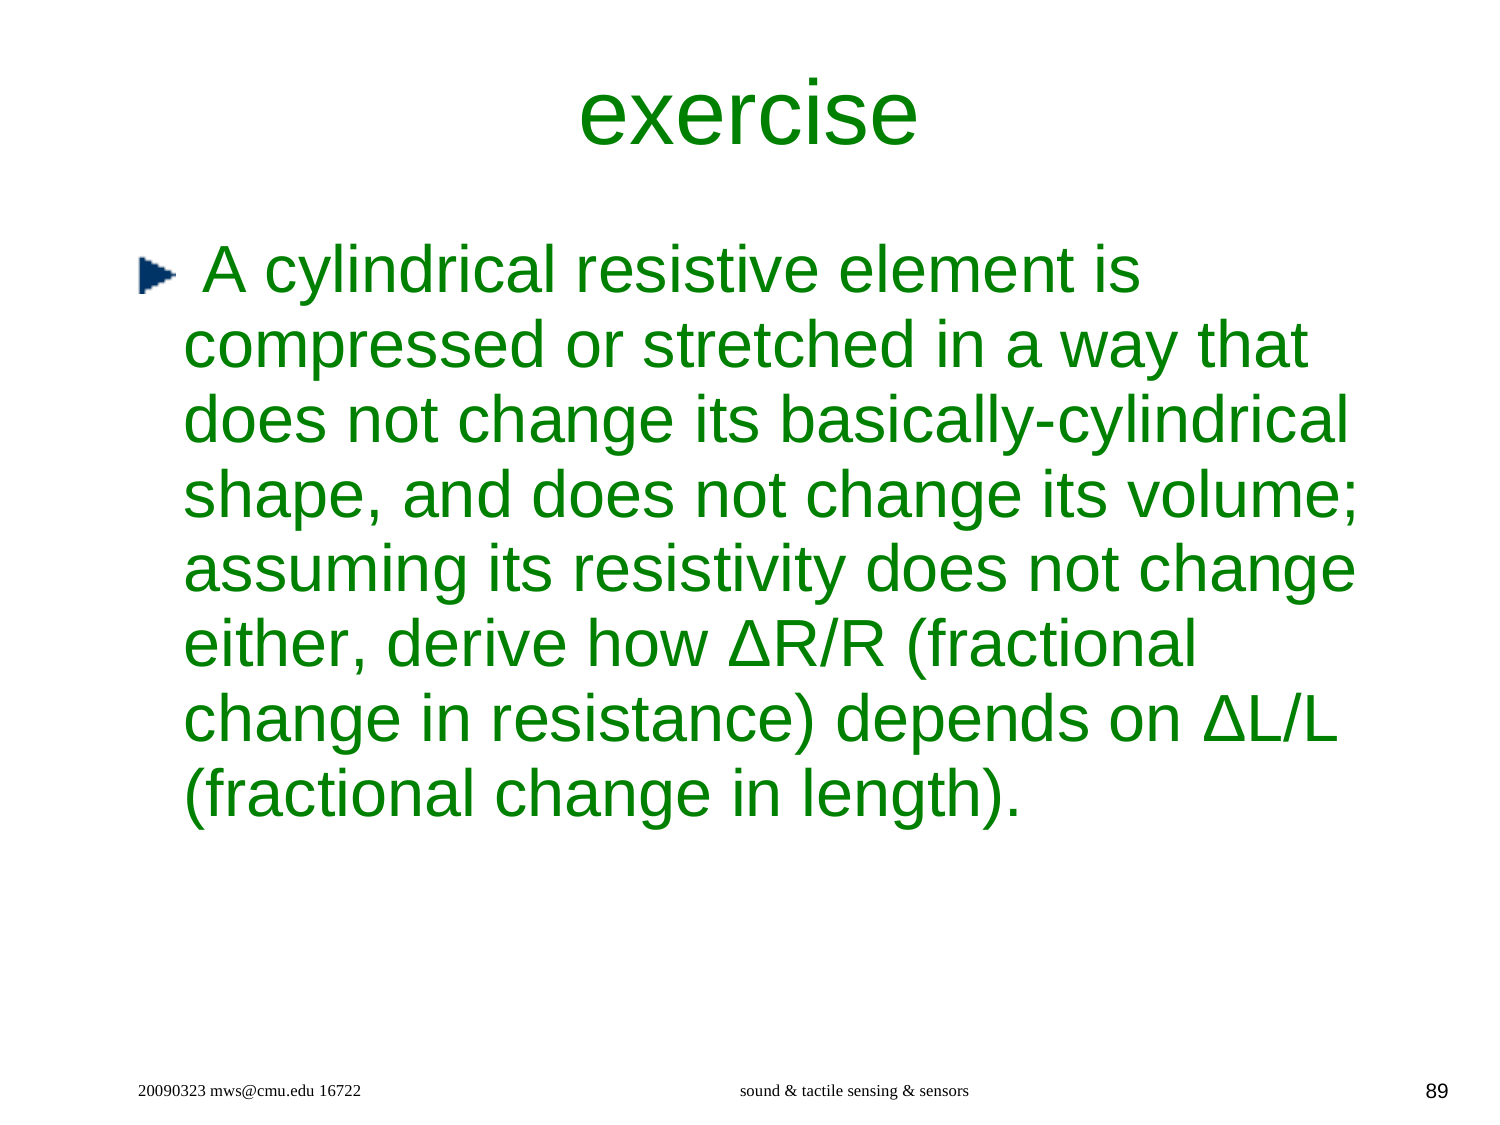

# exercise
 A cylindrical resistive element is compressed or stretched in a way that does not change its basically-cylindrical shape, and does not change its volume; assuming its resistivity does not change either, derive how ΔR/R (fractional change in resistance) depends on ΔL/L (fractional change in length).
89
20090323 mws@cmu.edu 16722
sound & tactile sensing & sensors